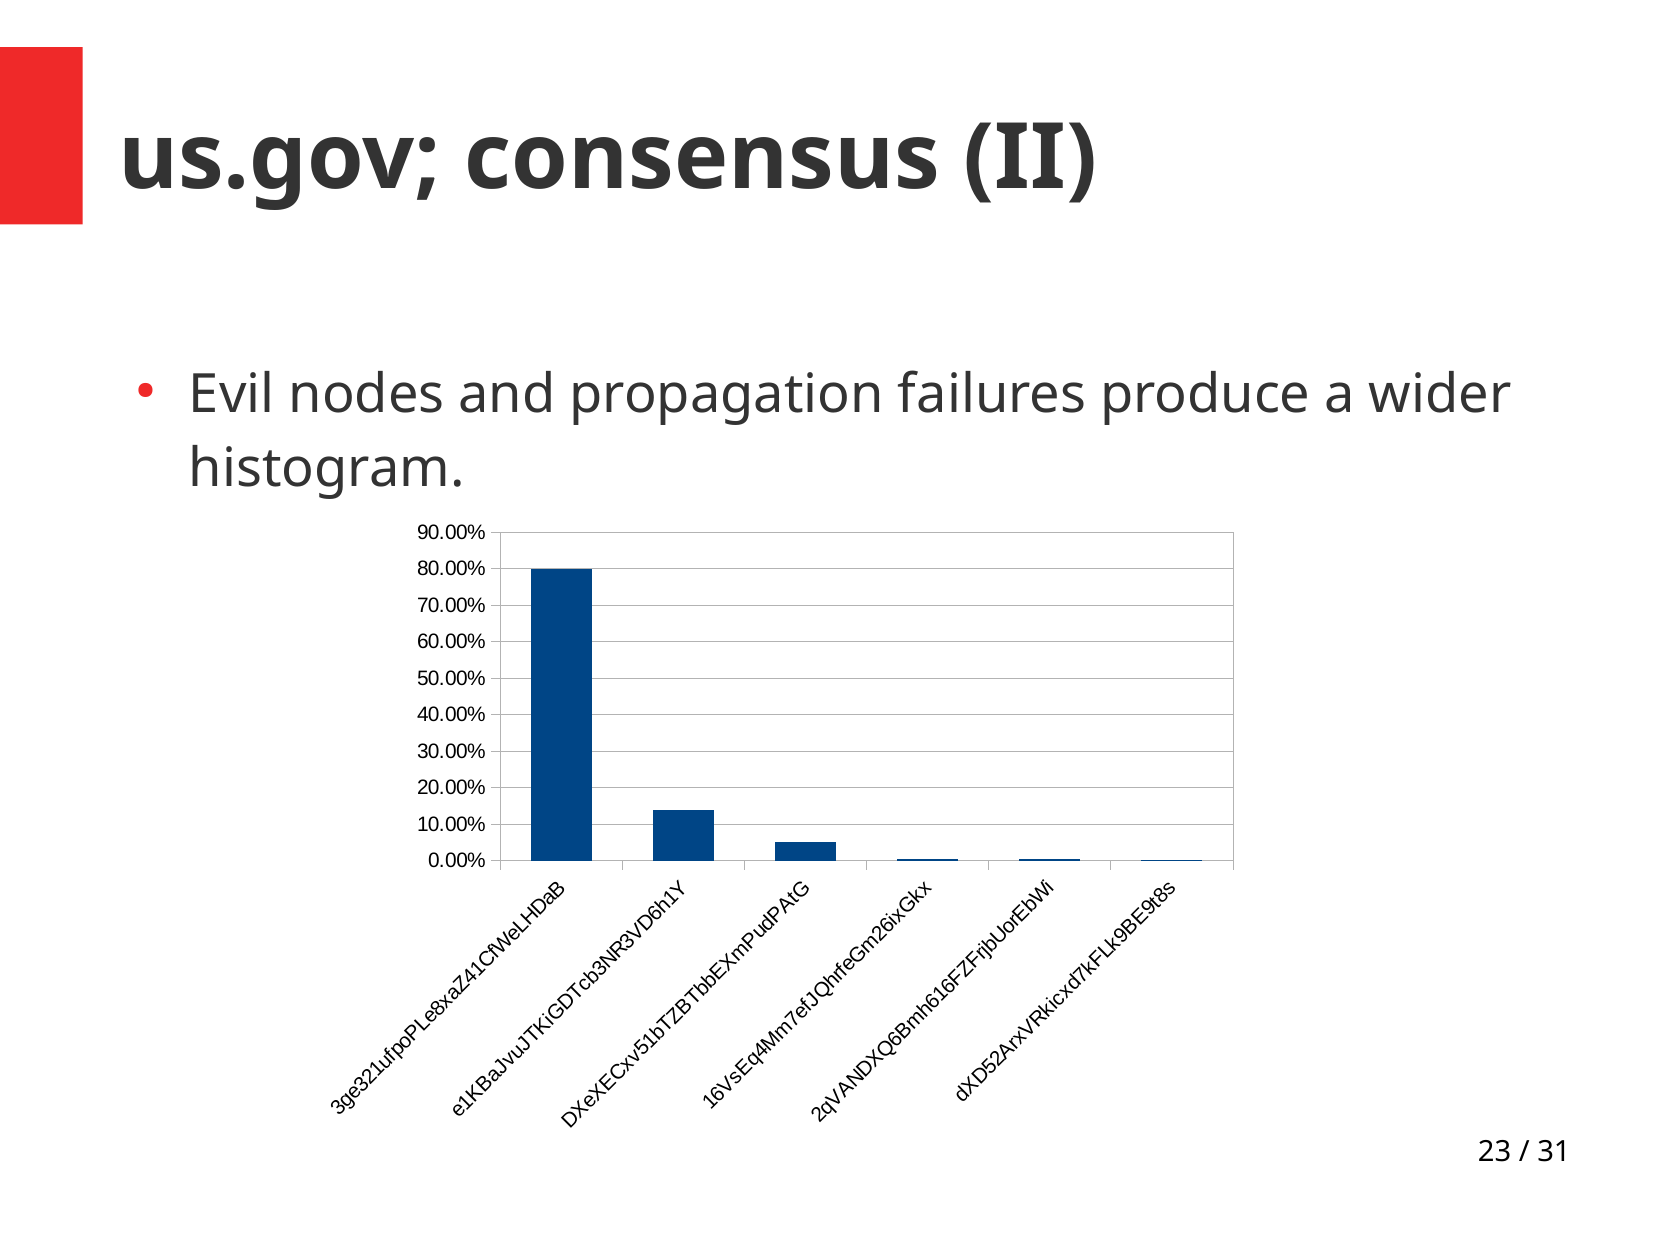

# us.gov; consensus (II)
Evil nodes and propagation failures produce a wider histogram.
### Chart
| Category | Column E |
|---|---|
| 3ge321ufpoPLe8xaZ41CfWeLHDaB | 0.8 |
| e1KBaJvuJTKiGDTcb3NR3VD6h1Y | 0.14 |
| DXeXECxv51bTZBTbbEXmPudPAtG | 0.05 |
| 16VsEq4Mm7efJQhrfeGm26ixGkx | 0.005 |
| 2qVANDXQ6Bmh616FZFrjbUorEbWi | 0.003 |
| dXD52ArxVRkicxd7kFLk9BE9t8s | 0.002 |23